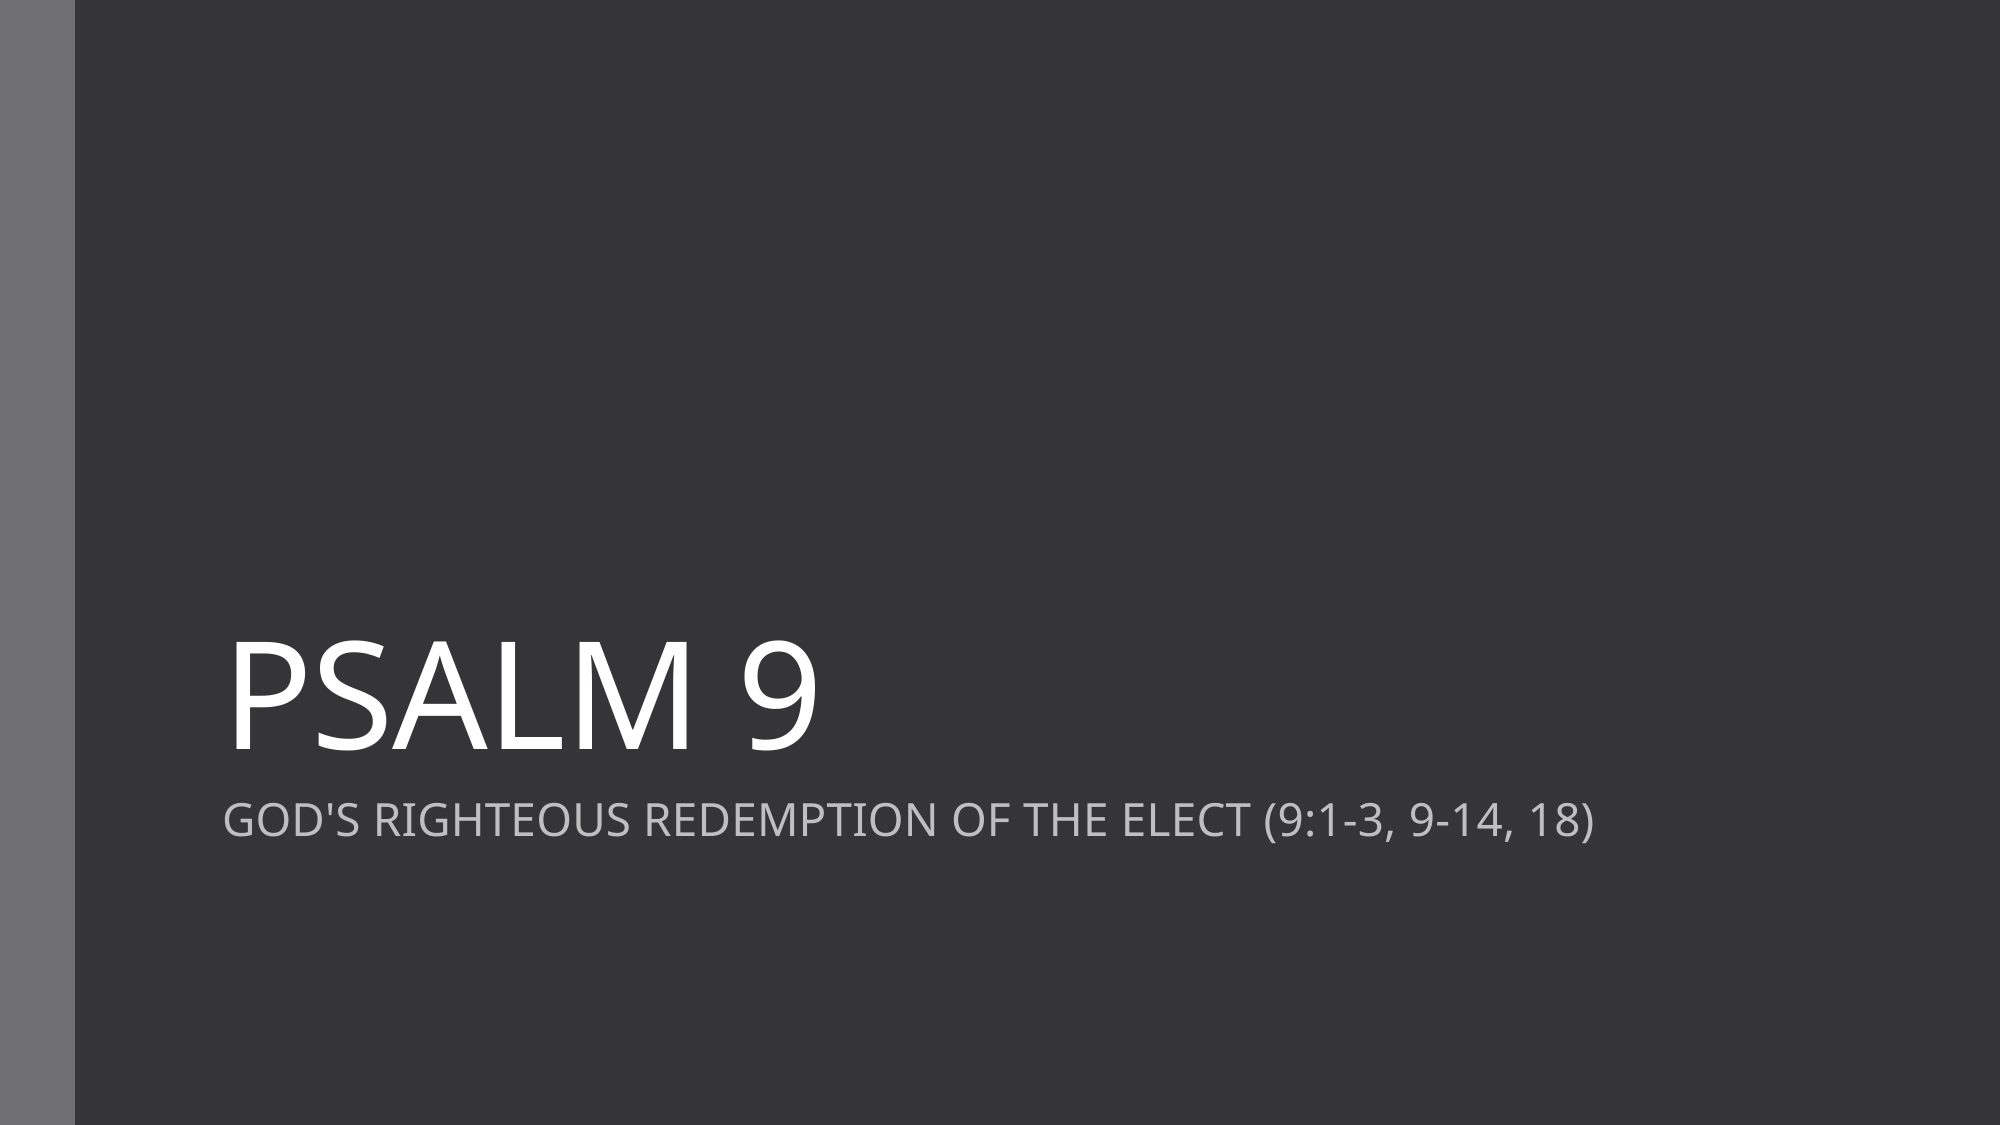

# PSALM 9
GOD'S RIGHTEOUS REDEMPTION OF THE ELECT (9:1-3, 9-14, 18)